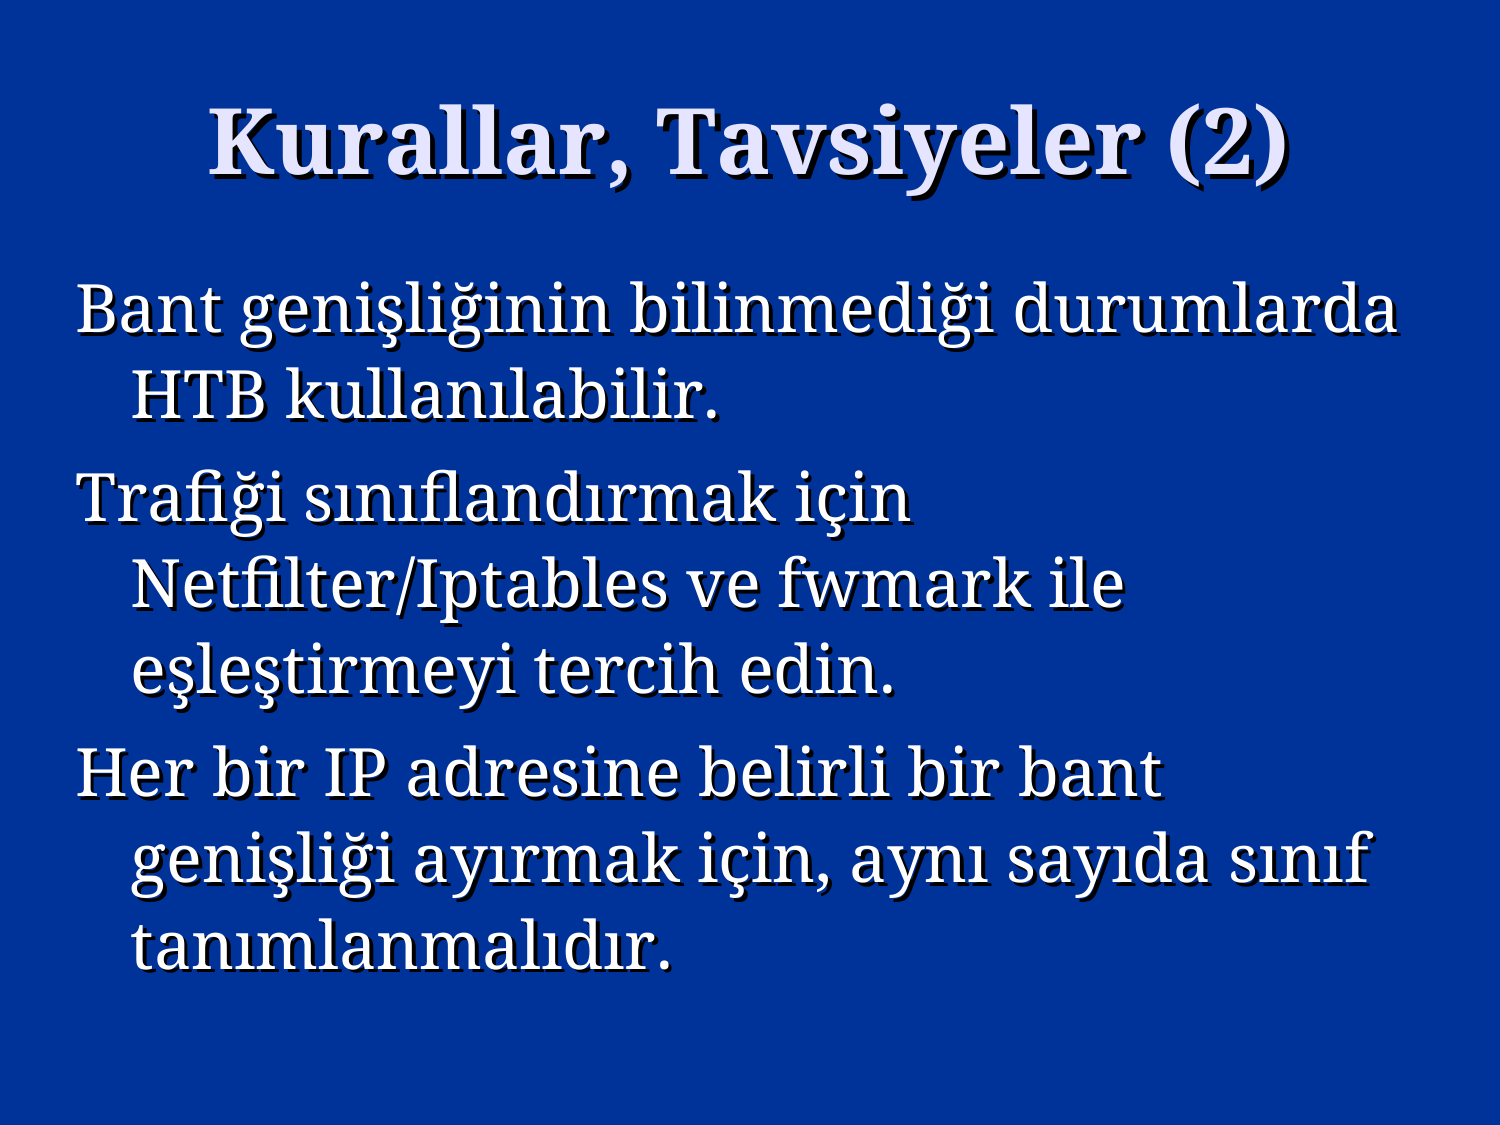

# Kurallar, Tavsiyeler (2)
Bant genişliğinin bilinmediği durumlarda HTB kullanılabilir.
Trafiği sınıflandırmak için Netfilter/Iptables ve fwmark ile eşleştirmeyi tercih edin.
Her bir IP adresine belirli bir bant genişliği ayırmak için, aynı sayıda sınıf tanımlanmalıdır.